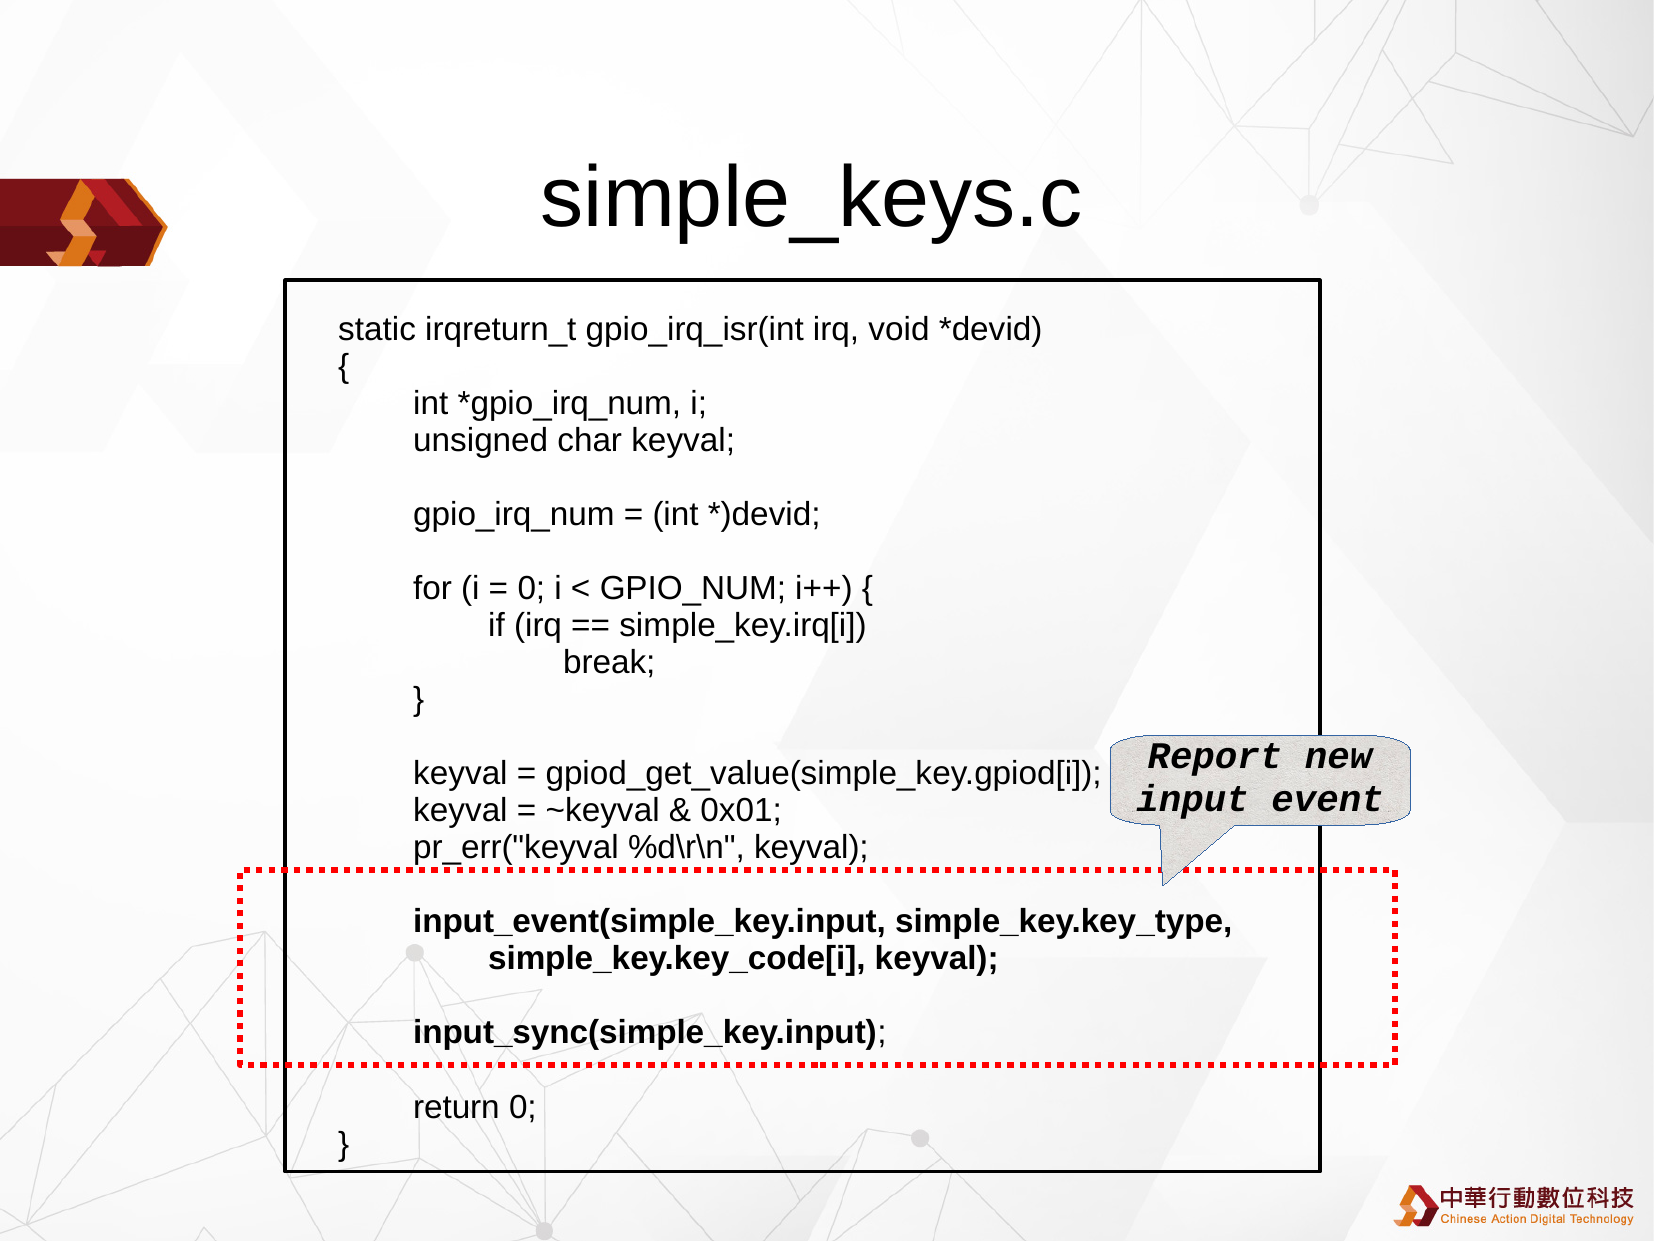

# simple_keys.c
static irqreturn_t gpio_irq_isr(int irq, void *devid)
{
	int *gpio_irq_num, i;
	unsigned char keyval;
	gpio_irq_num = (int *)devid;
	for (i = 0; i < GPIO_NUM; i++) {
		if (irq == simple_key.irq[i])
			break;
	}
	keyval = gpiod_get_value(simple_key.gpiod[i]);
	keyval = ~keyval & 0x01;
	pr_err("keyval %d\r\n", keyval);
	input_event(simple_key.input, simple_key.key_type,
		simple_key.key_code[i], keyval);
	input_sync(simple_key.input);
	return 0;
}
Report new
input event